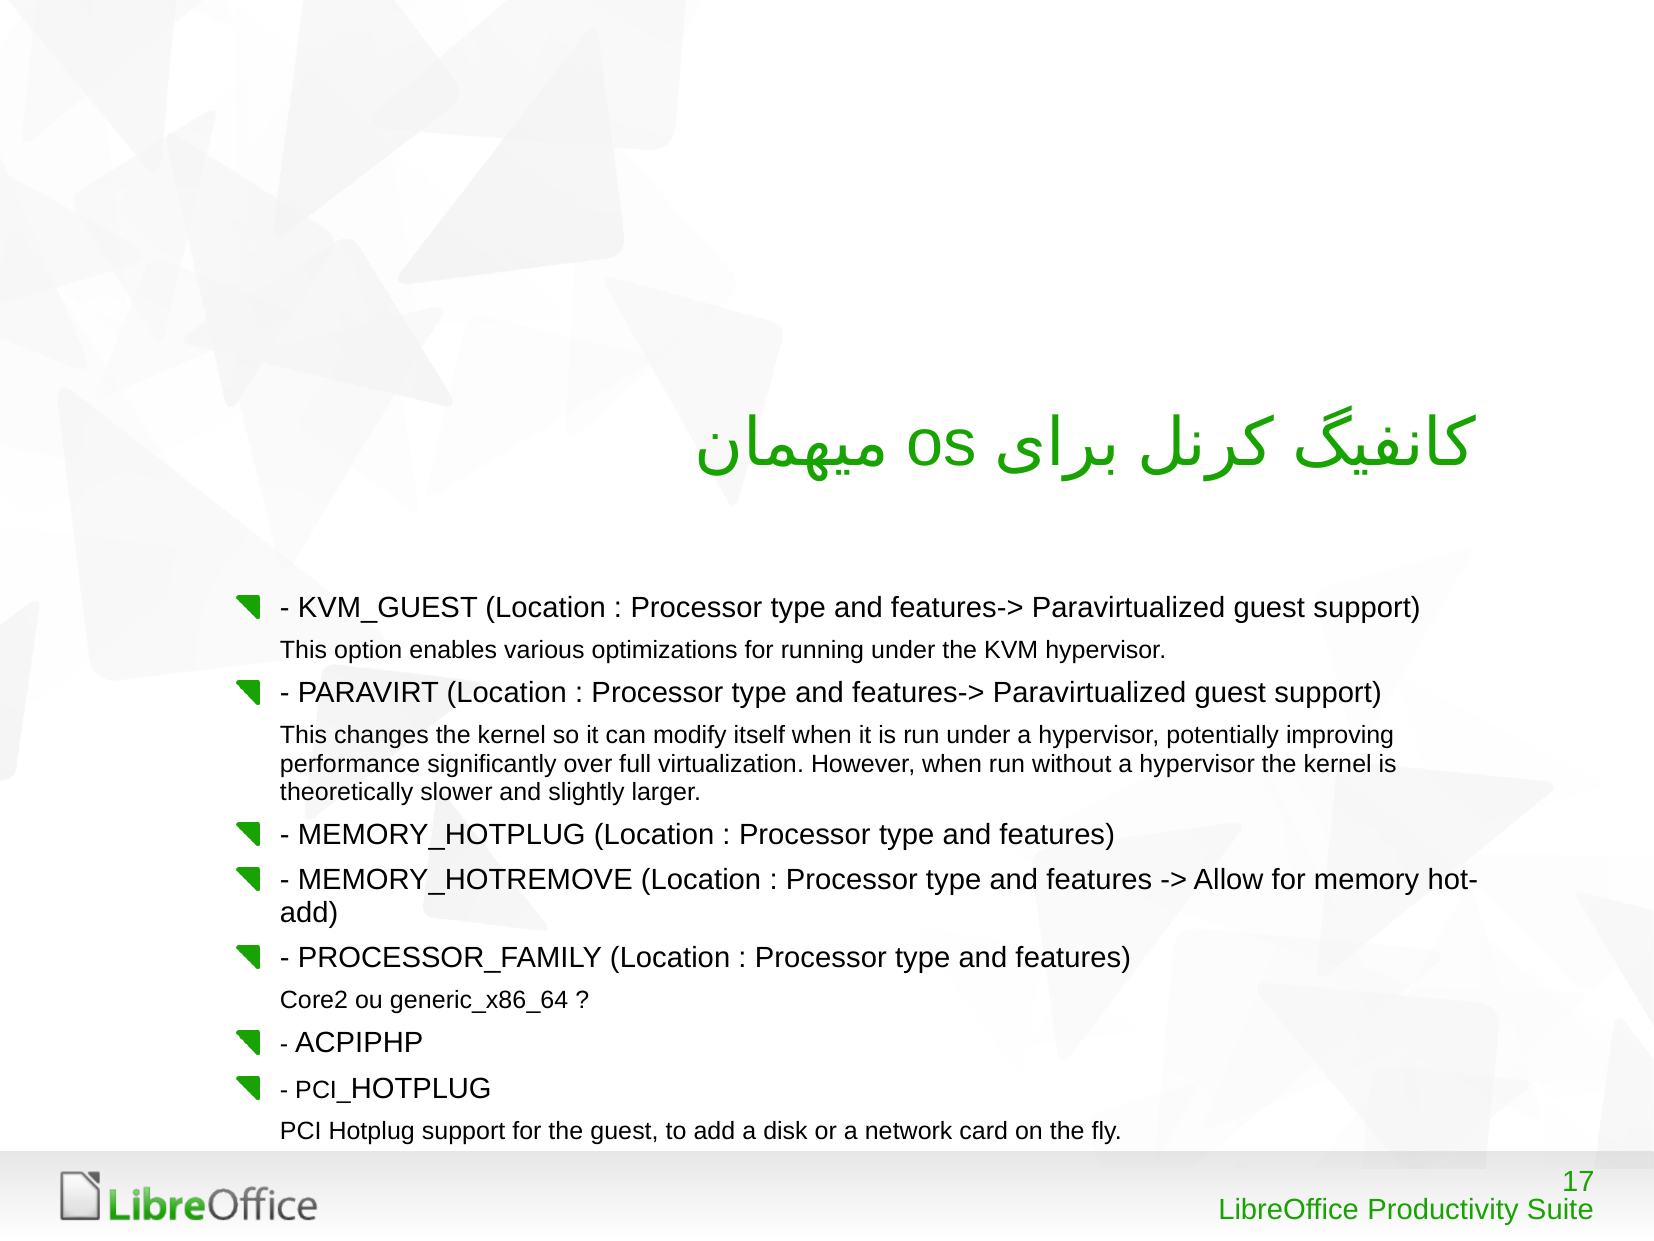

# کانفیگ کرنل برای os میهمان
- KVM_GUEST (Location : Processor type and features-> Paravirtualized guest support)
This option enables various optimizations for running under the KVM hypervisor.
- PARAVIRT (Location : Processor type and features-> Paravirtualized guest support)
This changes the kernel so it can modify itself when it is run under a hypervisor, potentially improving performance significantly over full virtualization. However, when run without a hypervisor the kernel is theoretically slower and slightly larger.
- MEMORY_HOTPLUG (Location : Processor type and features)
- MEMORY_HOTREMOVE (Location : Processor type and features -> Allow for memory hot-add)
- PROCESSOR_FAMILY (Location : Processor type and features)
Core2 ou generic_x86_64 ?
- ACPIPHP
- PCI_HOTPLUG
PCI Hotplug support for the guest, to add a disk or a network card on the fly.
17
LibreOffice Productivity Suite